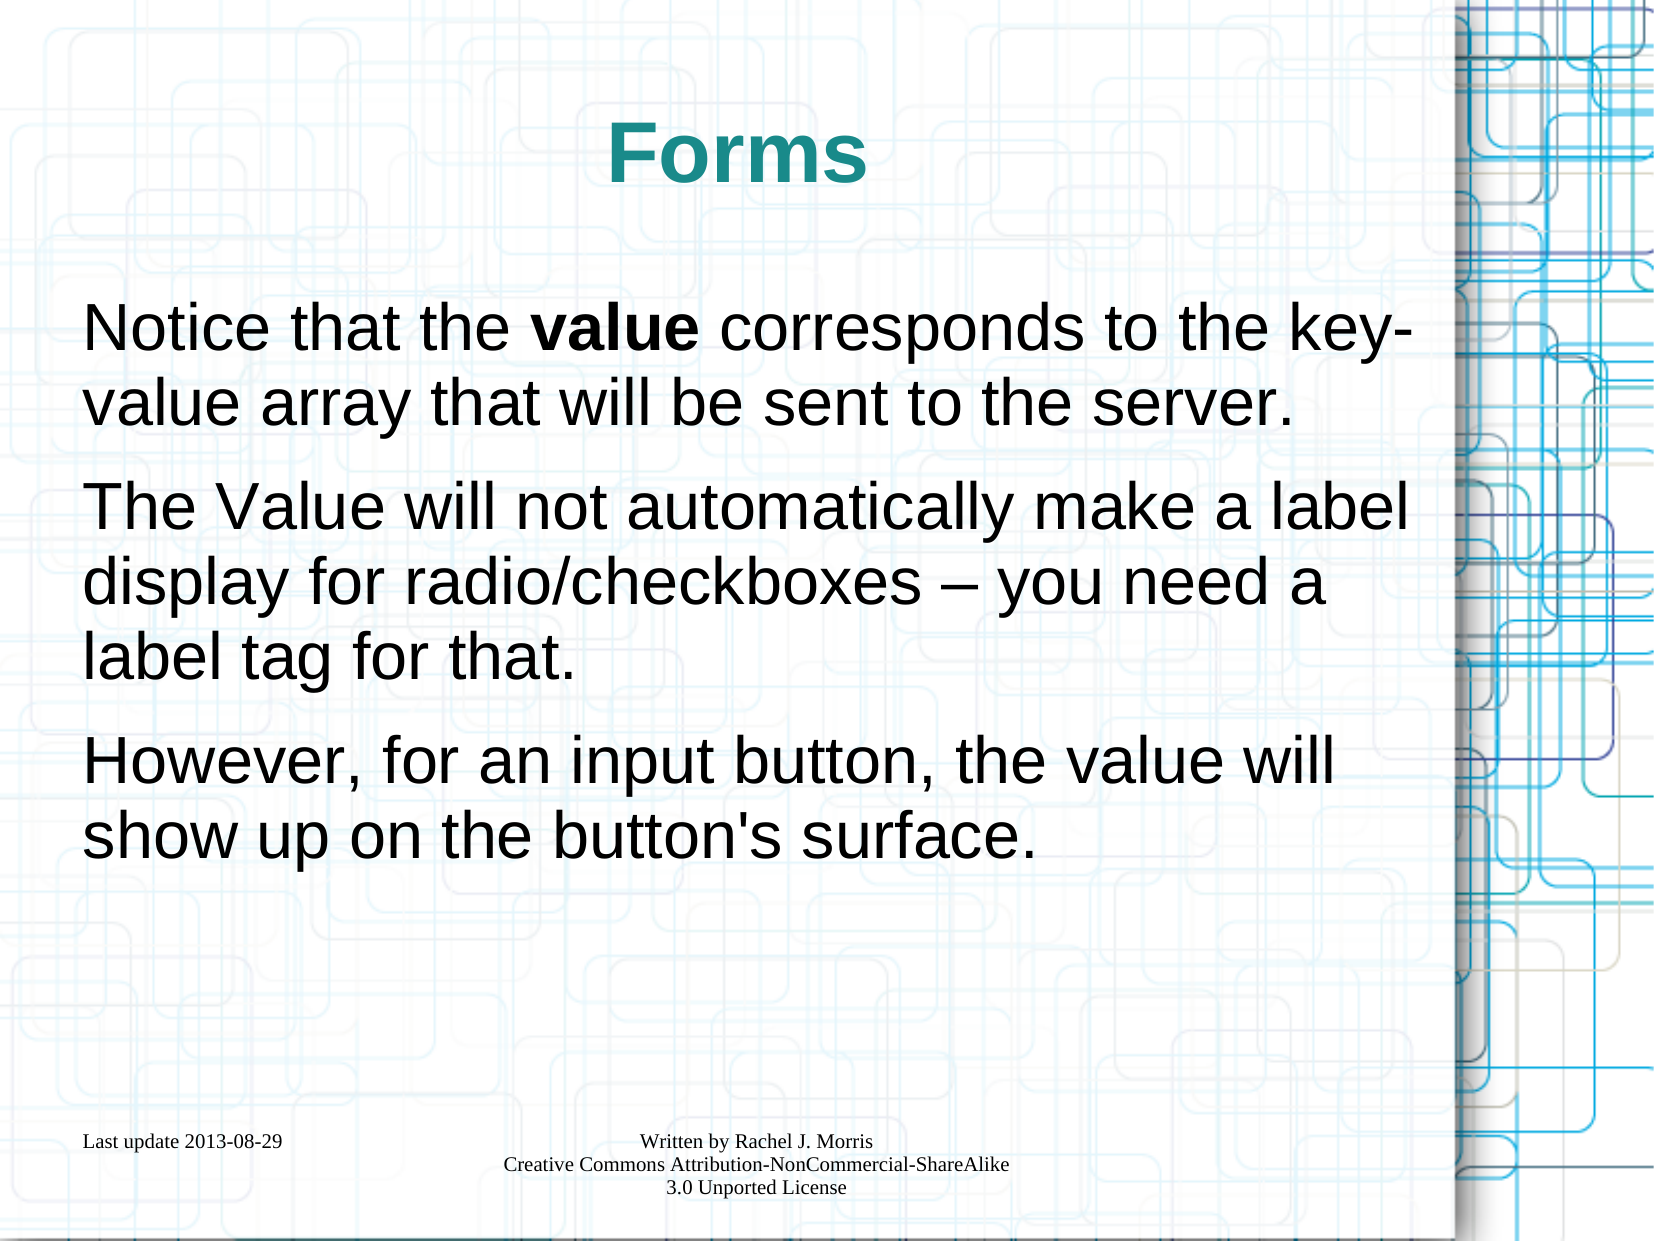

# Forms
Notice that the value corresponds to the key-value array that will be sent to the server.
The Value will not automatically make a label display for radio/checkboxes – you need a label tag for that.
However, for an input button, the value will show up on the button's surface.